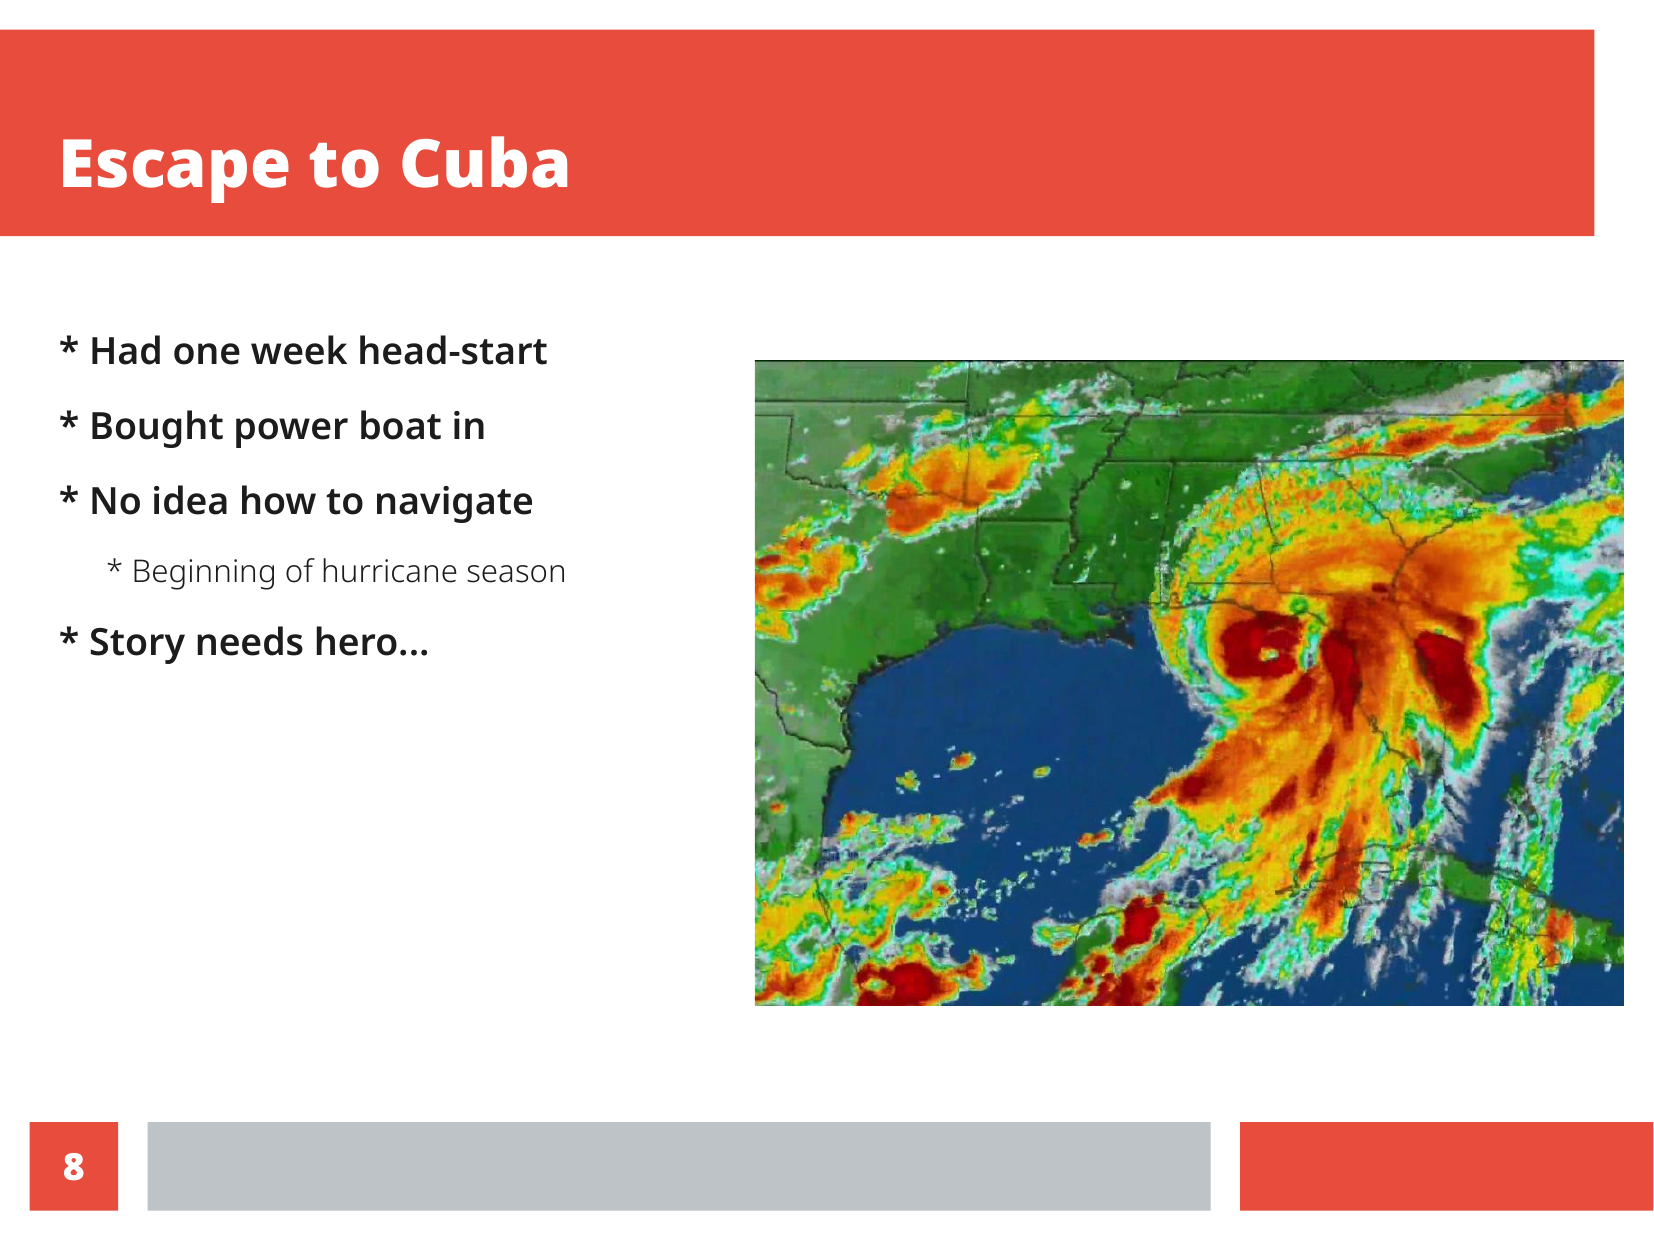

# Escape to Cuba
* Had one week head-start
* Bought power boat in
* No idea how to navigate
* Beginning of hurricane season
* Story needs hero...
8